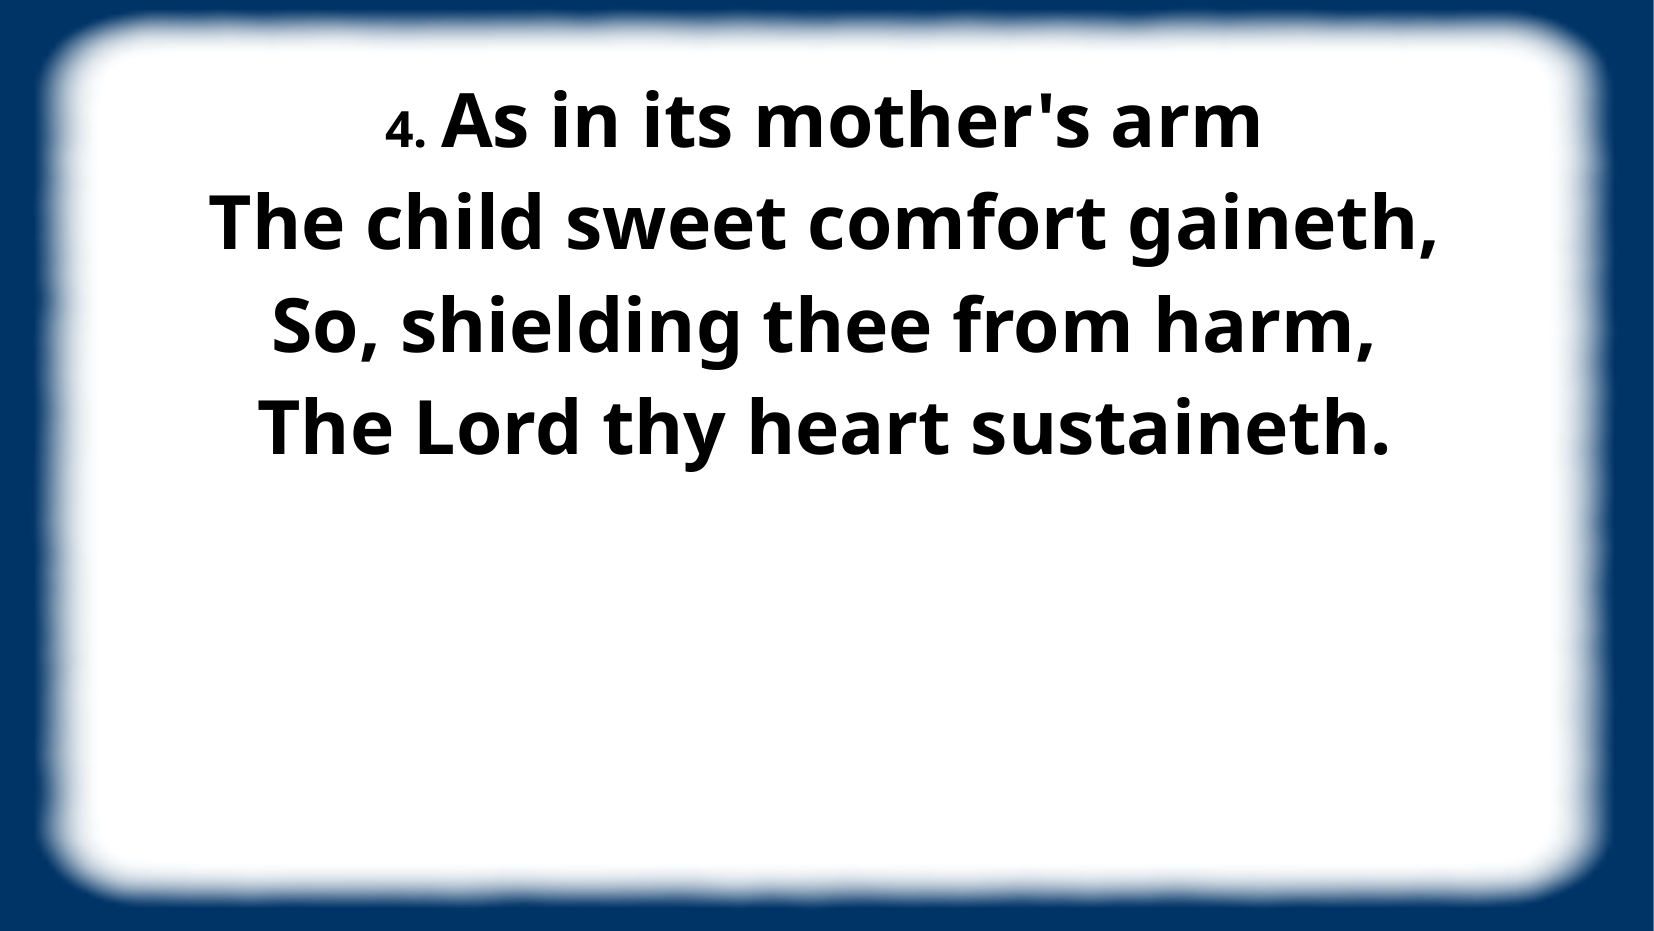

4. As in its mother's arm
The child sweet comfort gaineth,
So, shielding thee from harm,
The Lord thy heart sustaineth.